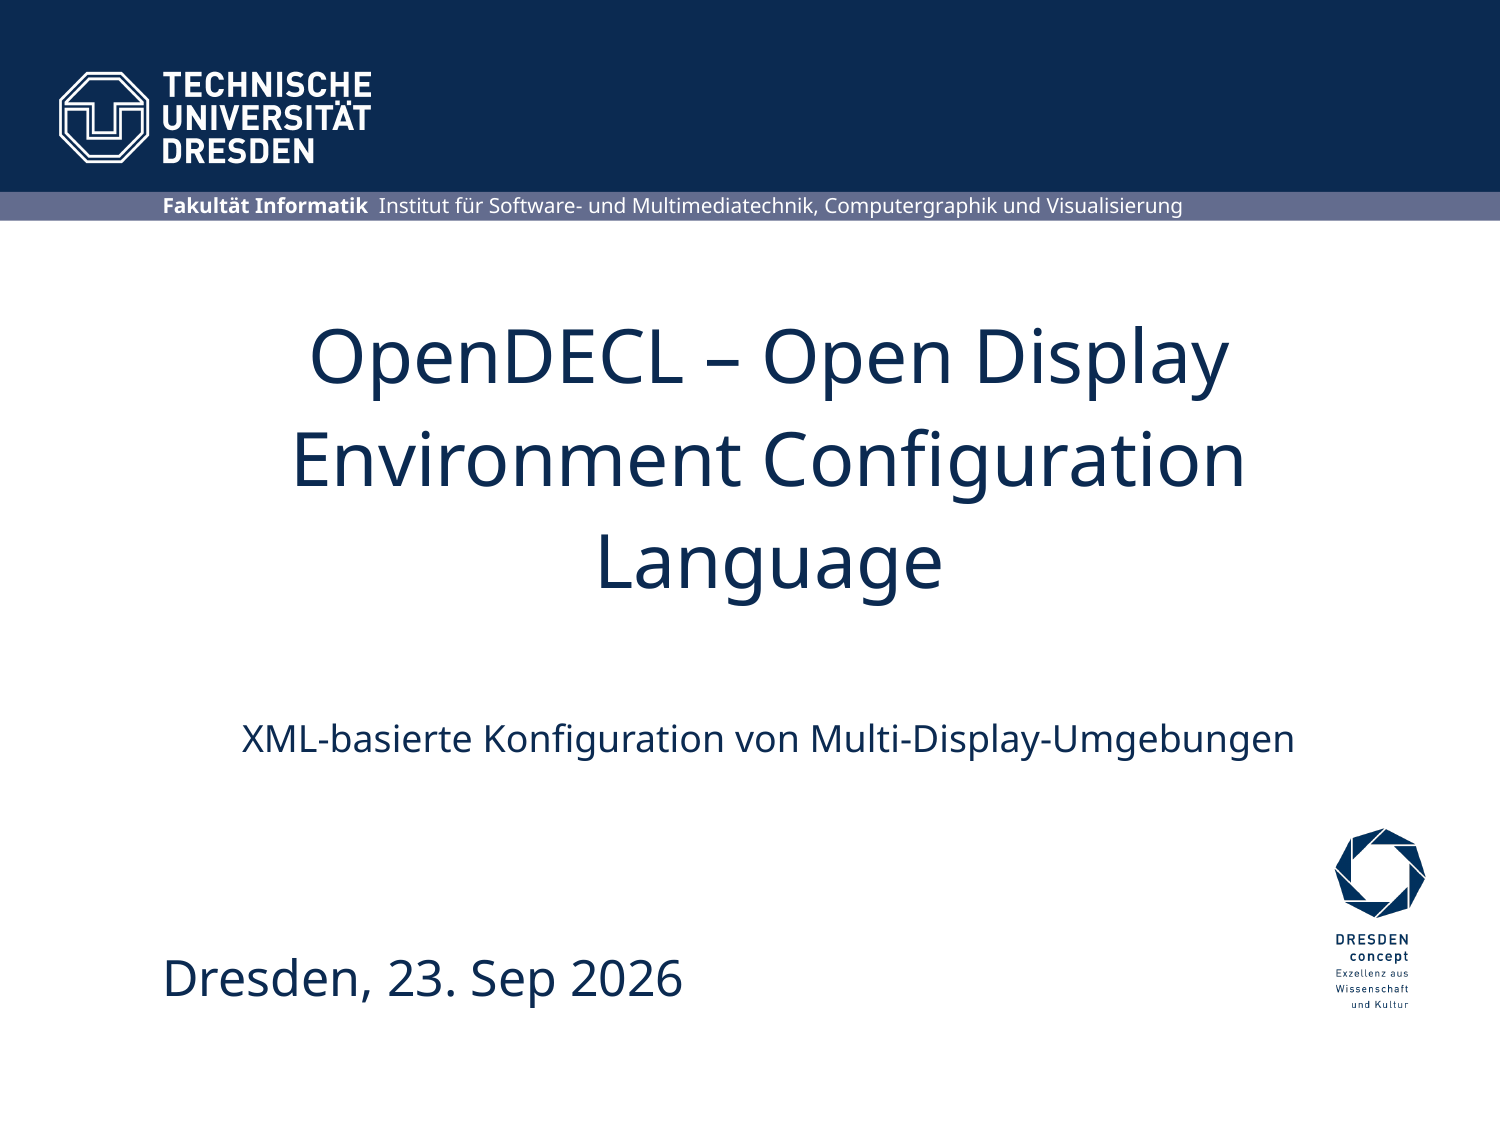

Fakultät Informatik Institut für Software- und Multimediatechnik, Computergraphik und Visualisierung
# OpenDECL – Open Display Environment Configuration Language XML-basierte Konfiguration von Multi-Display-Umgebungen
Dresden,